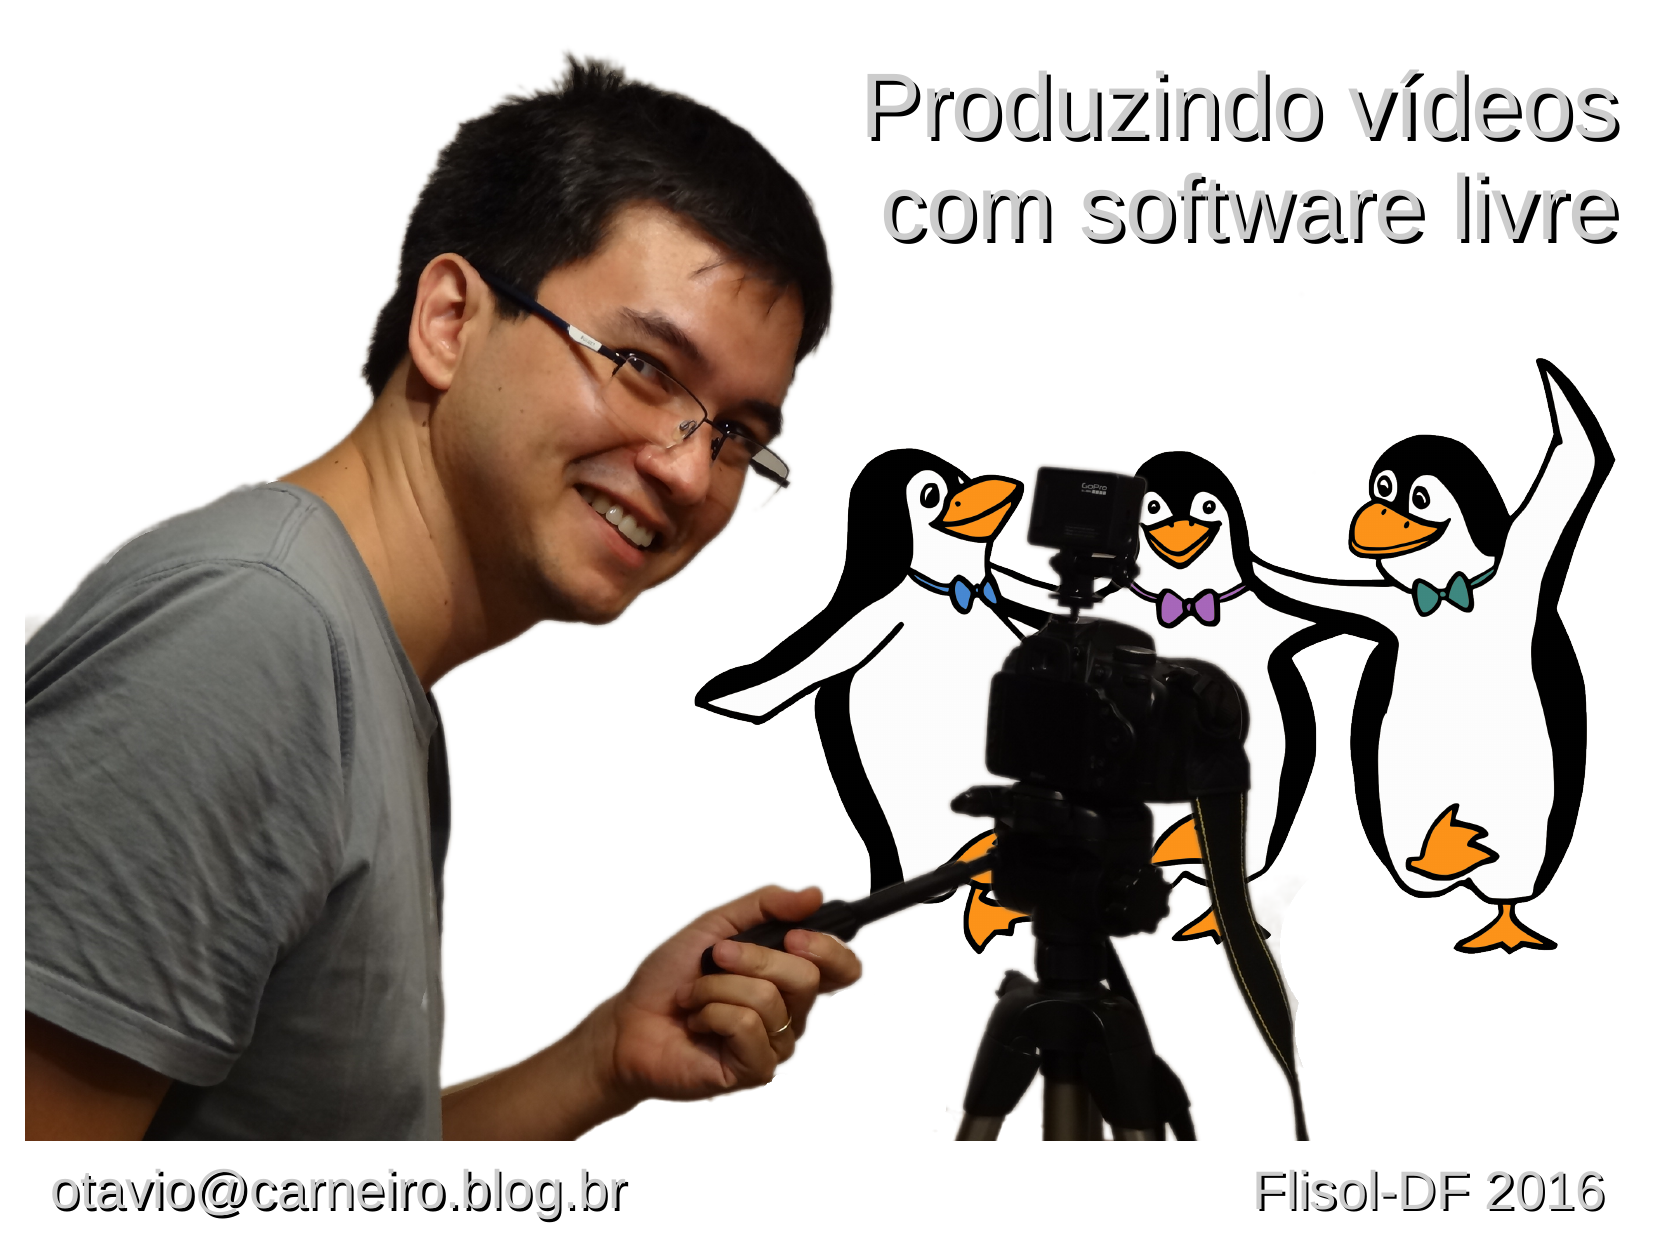

# Produzindo vídeos com software livre
otavio@carneiro.blog.br
Flisol-DF 2016